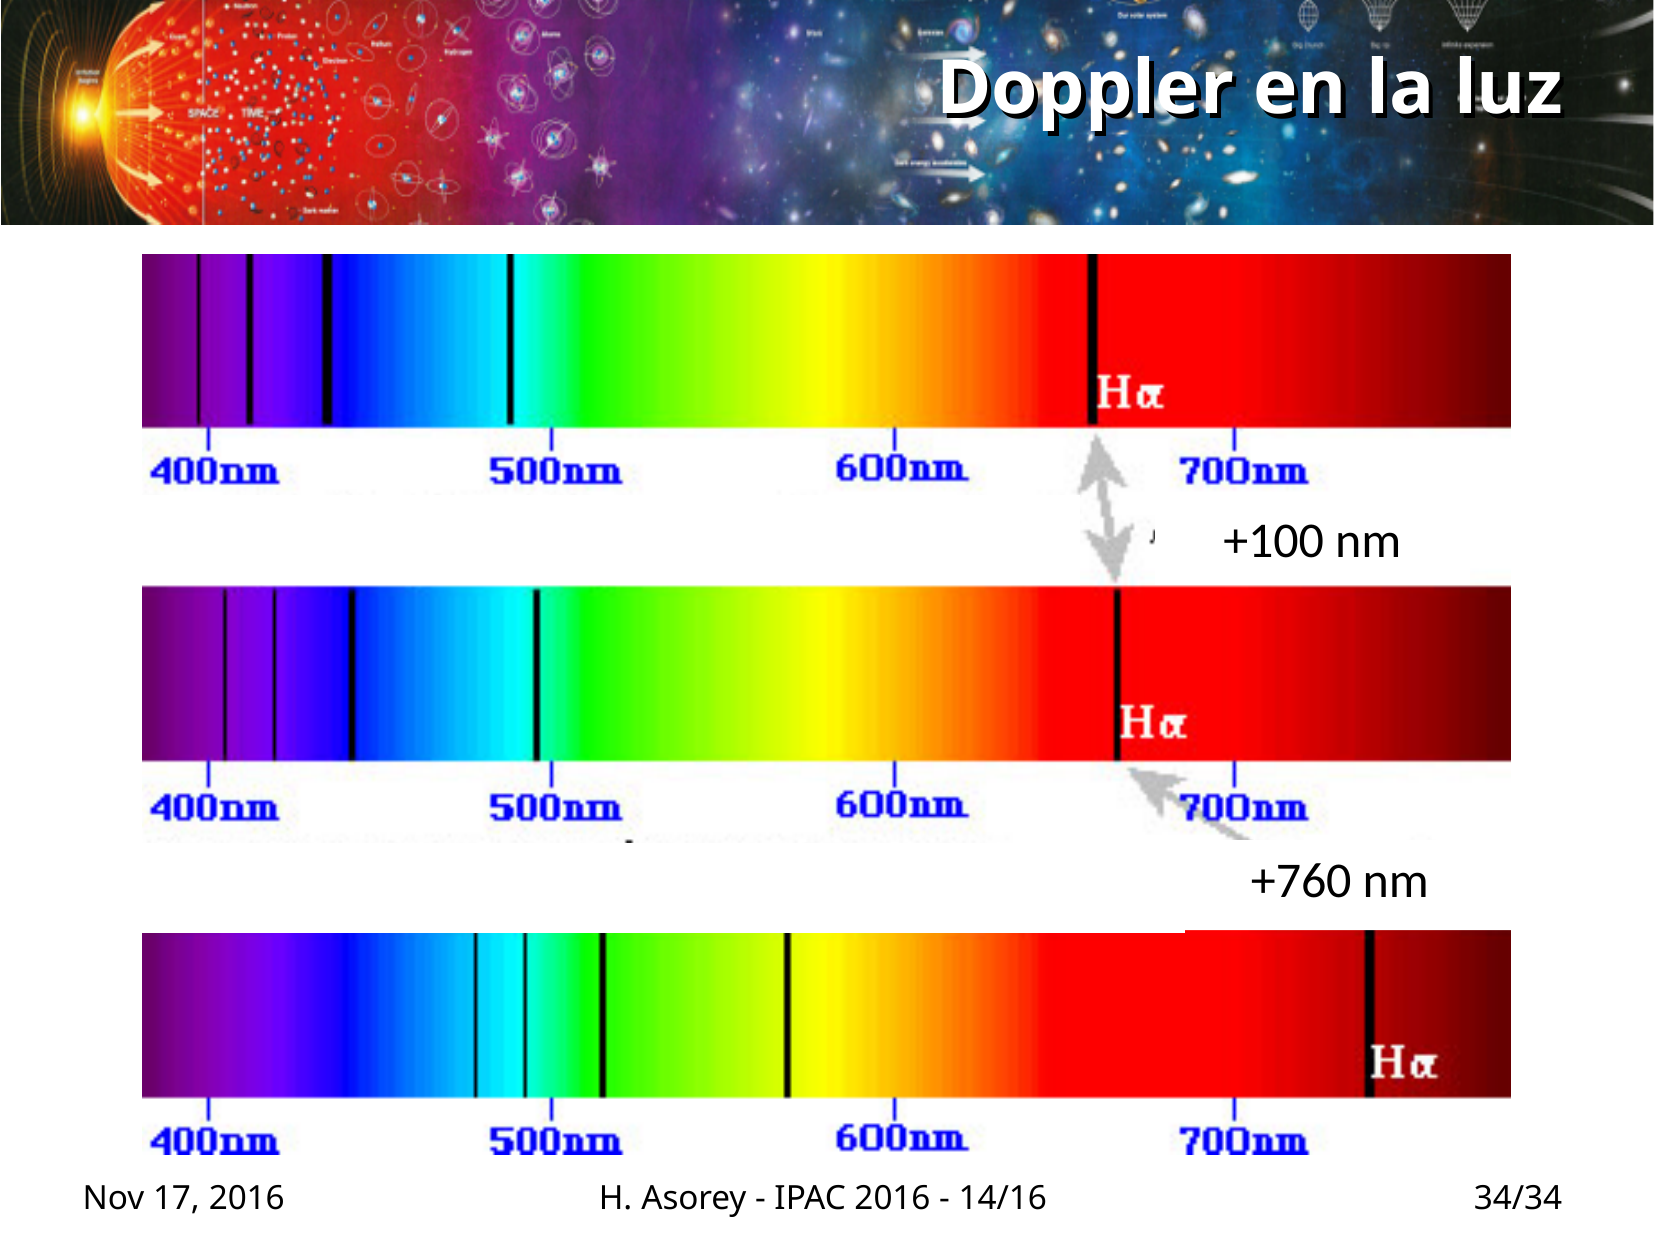

# Doppler en la luz
+100 nm
+760 nm
Nov 17, 2016
H. Asorey - IPAC 2016 - 14/16
34